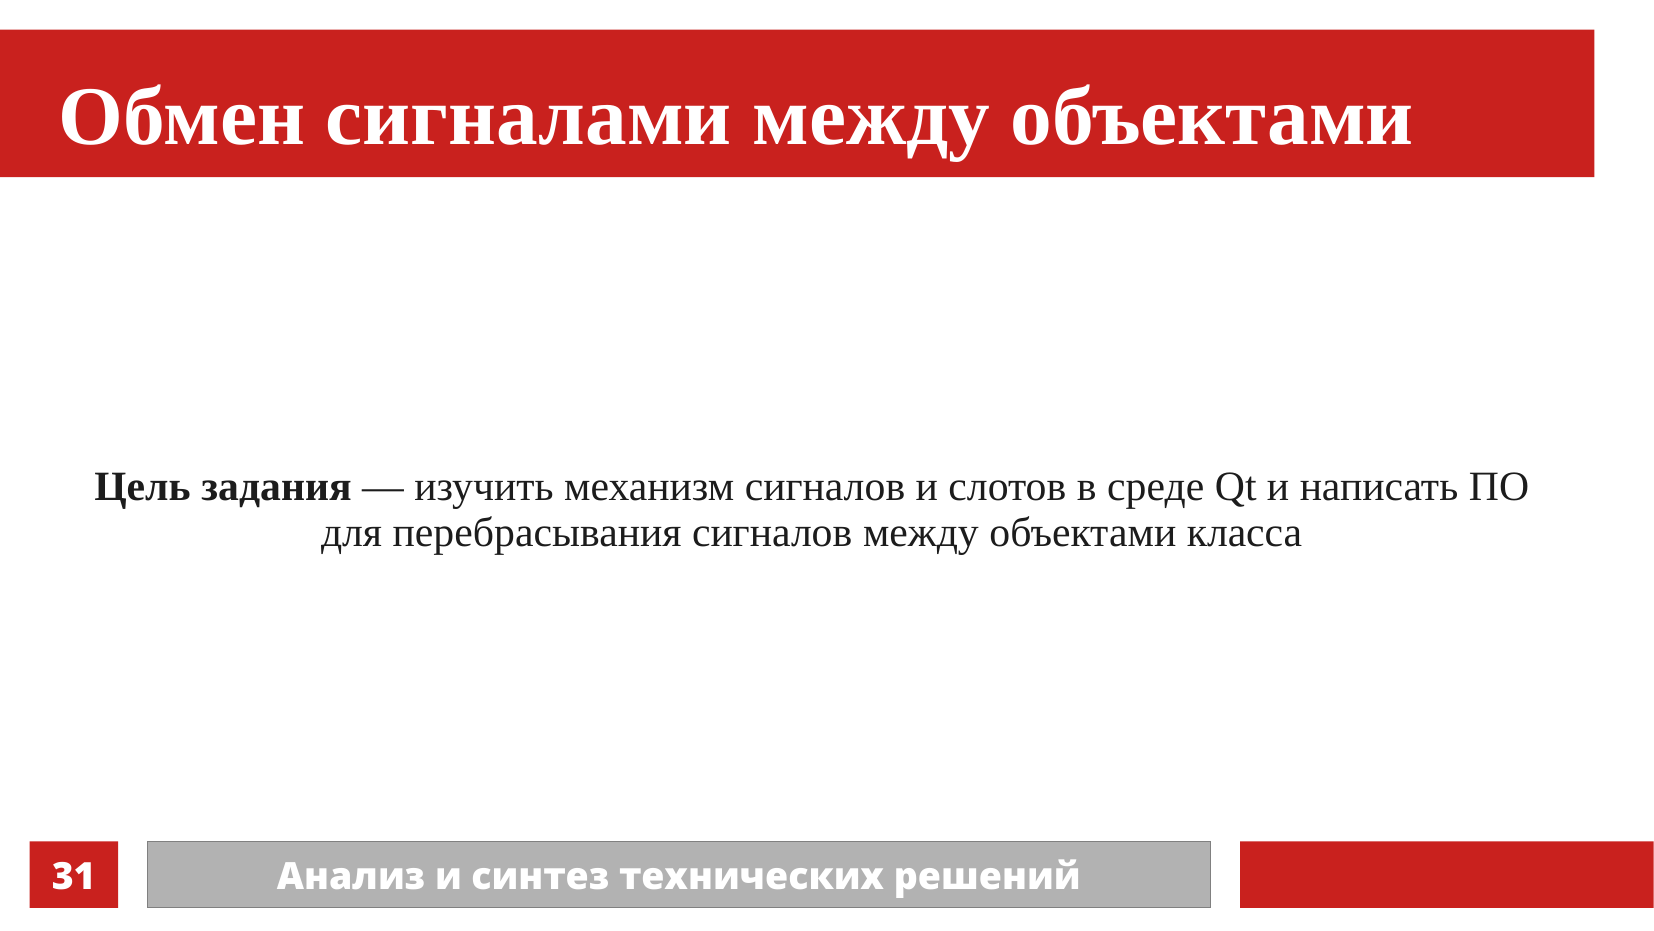

# Обмен сигналами между объектами
Цель задания — изучить механизм сигналов и слотов в среде Qt и написать ПО для перебрасывания сигналов между объектами класса
31
Анализ и синтез технических решений